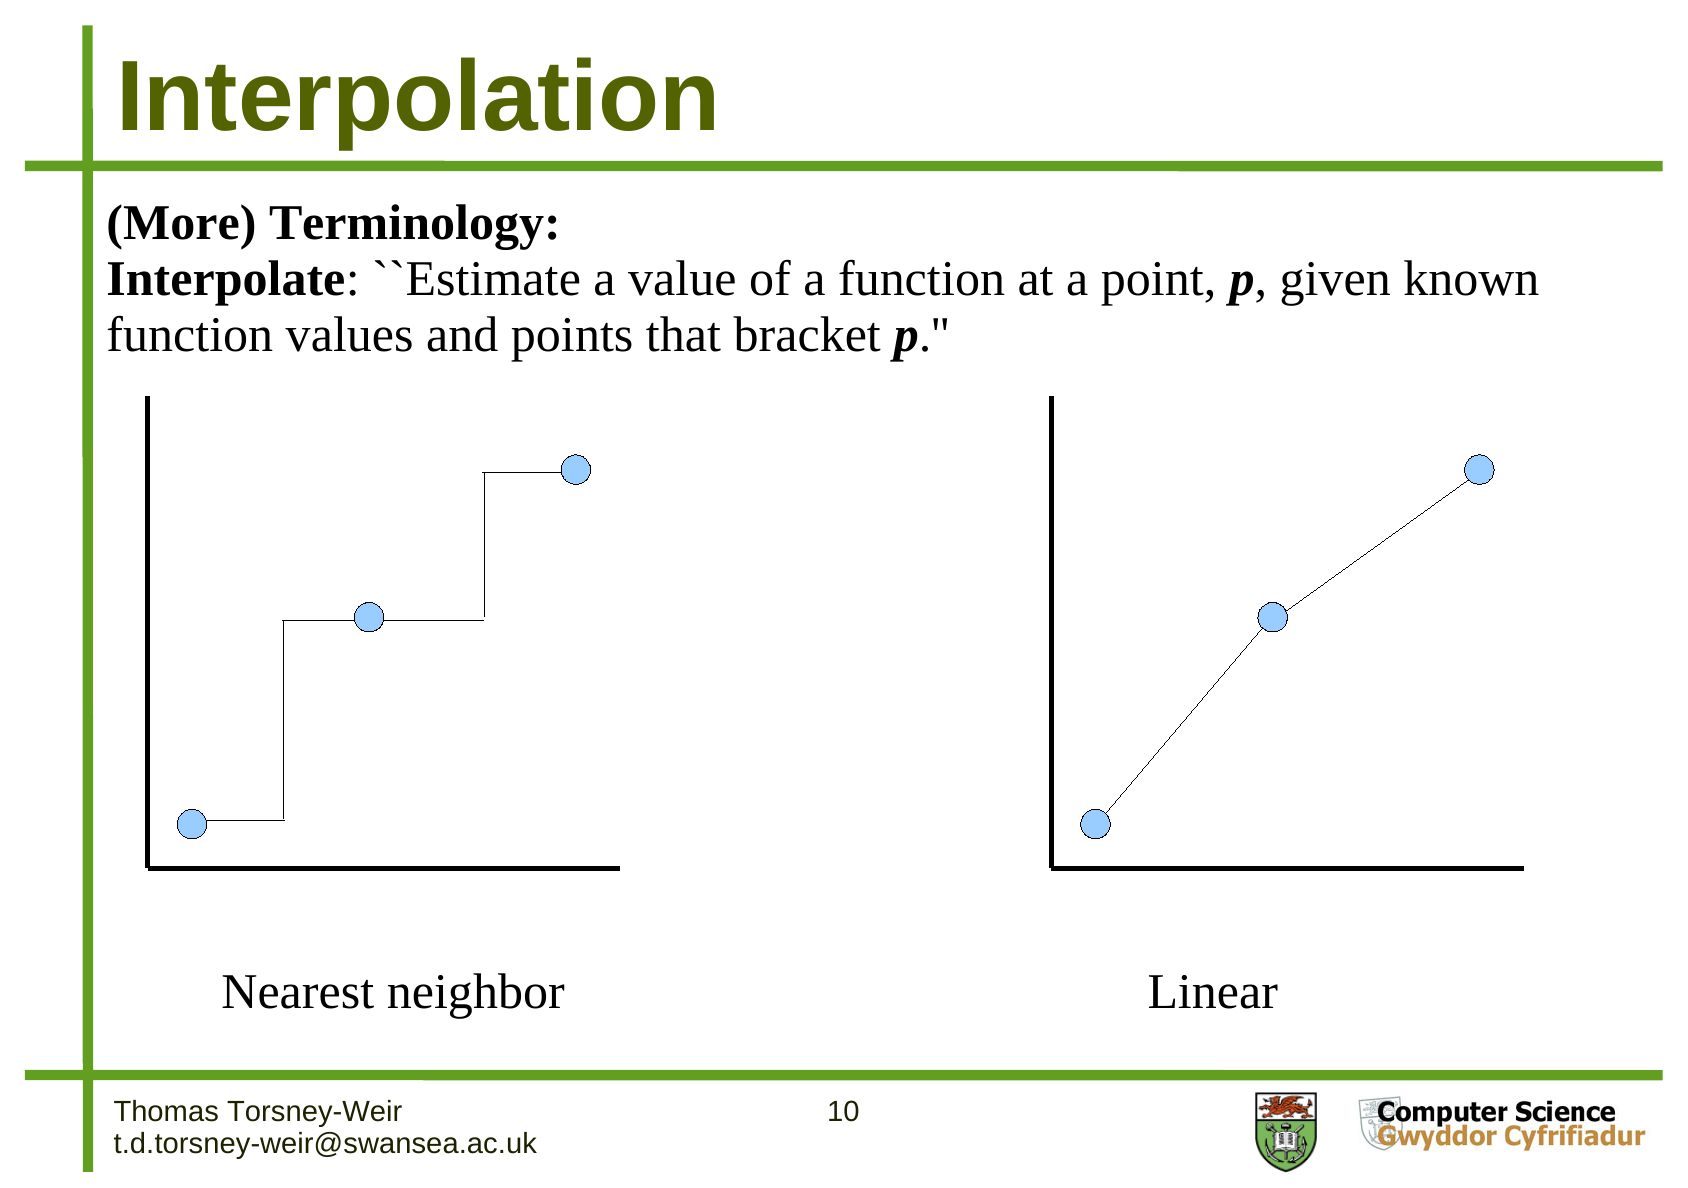

# Interpolation
(More) Terminology:
Interpolate: ``Estimate a value of a function at a point, p, given known function values and points that bracket p.''
Nearest neighbor
Linear